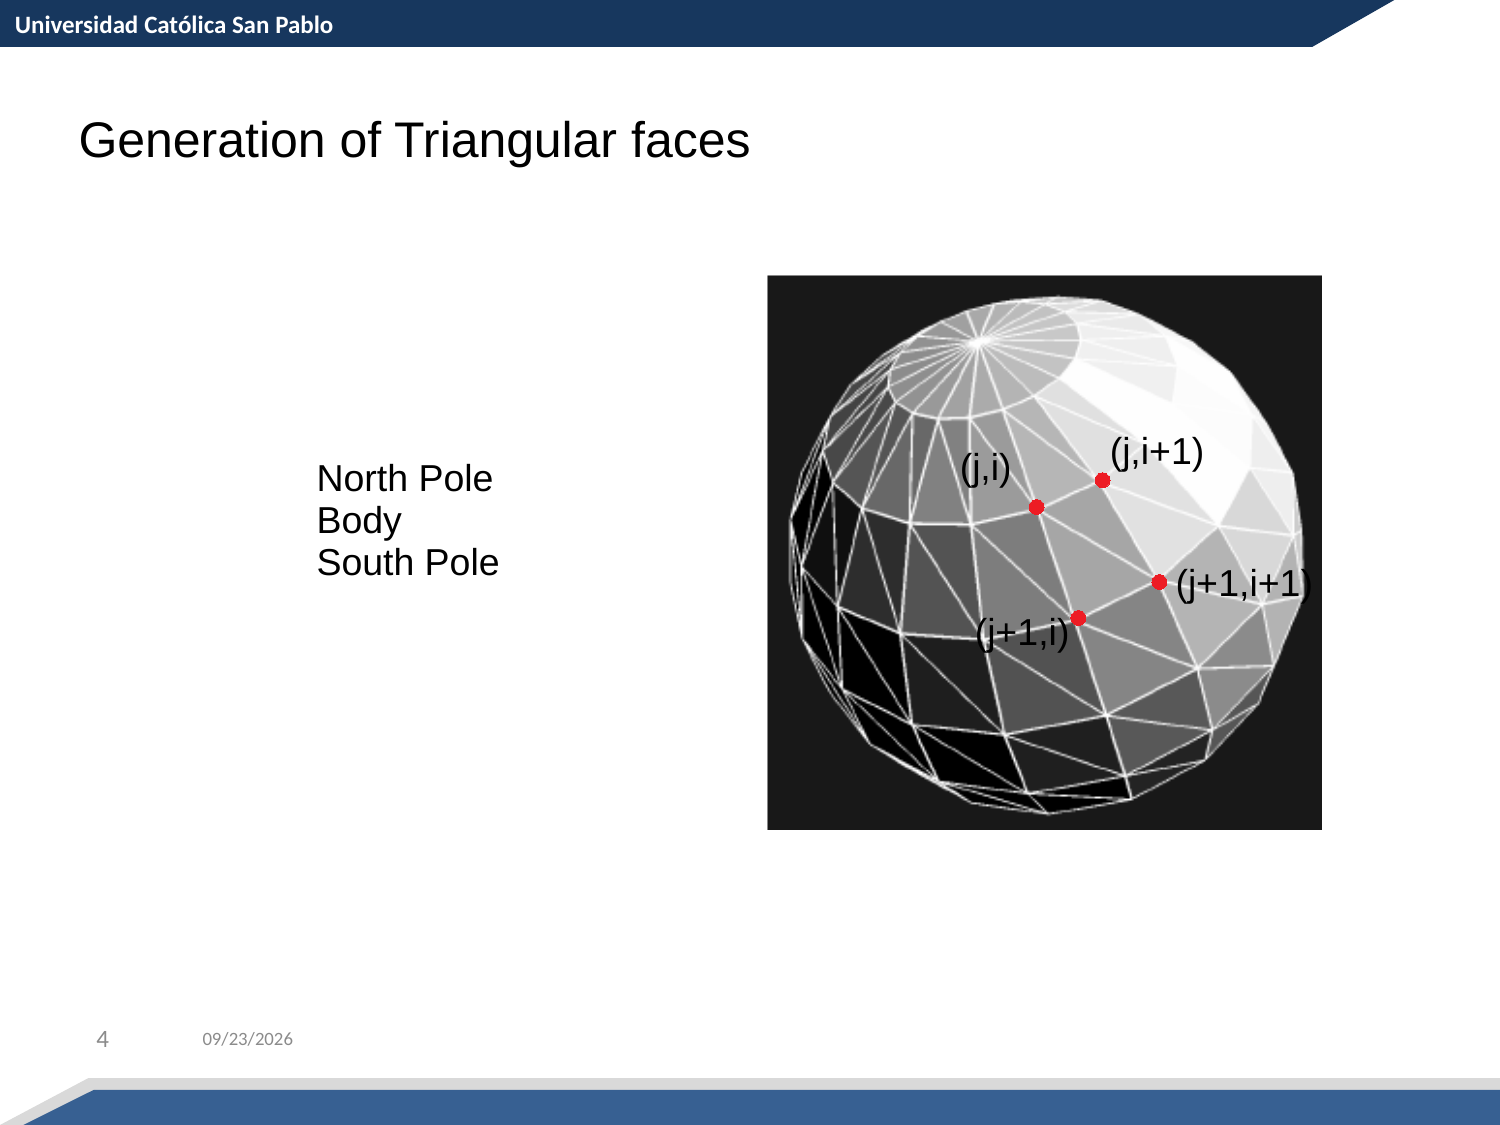

Universidad Católica San Pablo
Generation of Triangular faces
(j,i+1)
(j,i)
North Pole
Body
South Pole
(j+1,i+1)
(j+1,i)